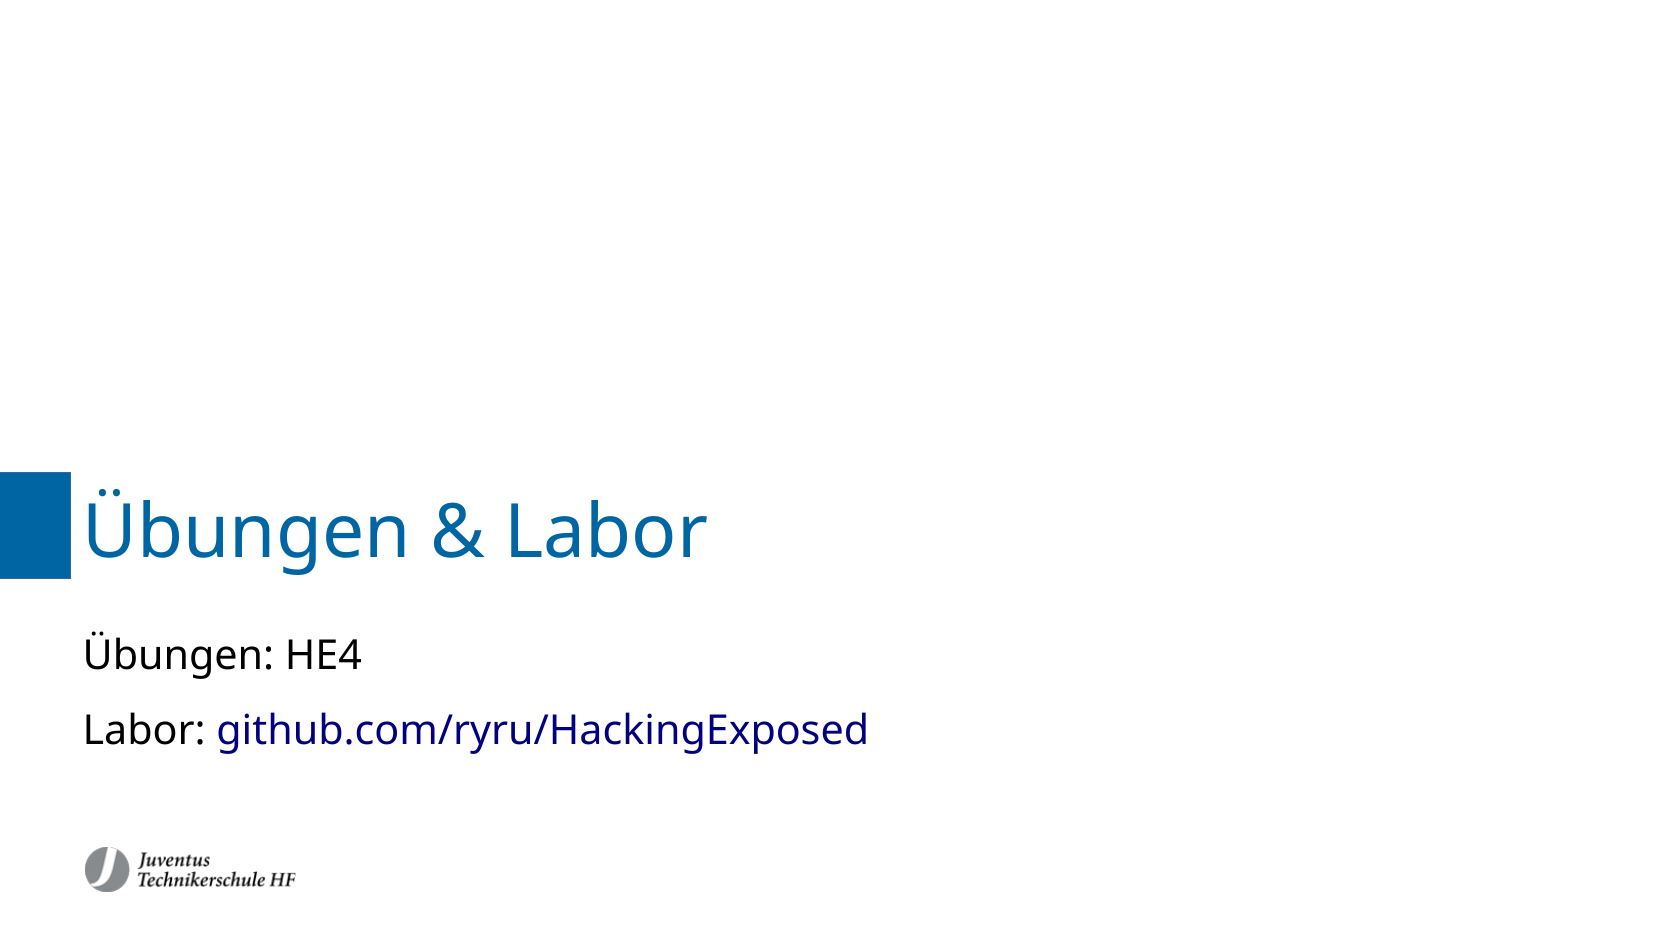

# Übungen & Labor
Übungen: HE4
Labor: github.com/ryru/HackingExposed